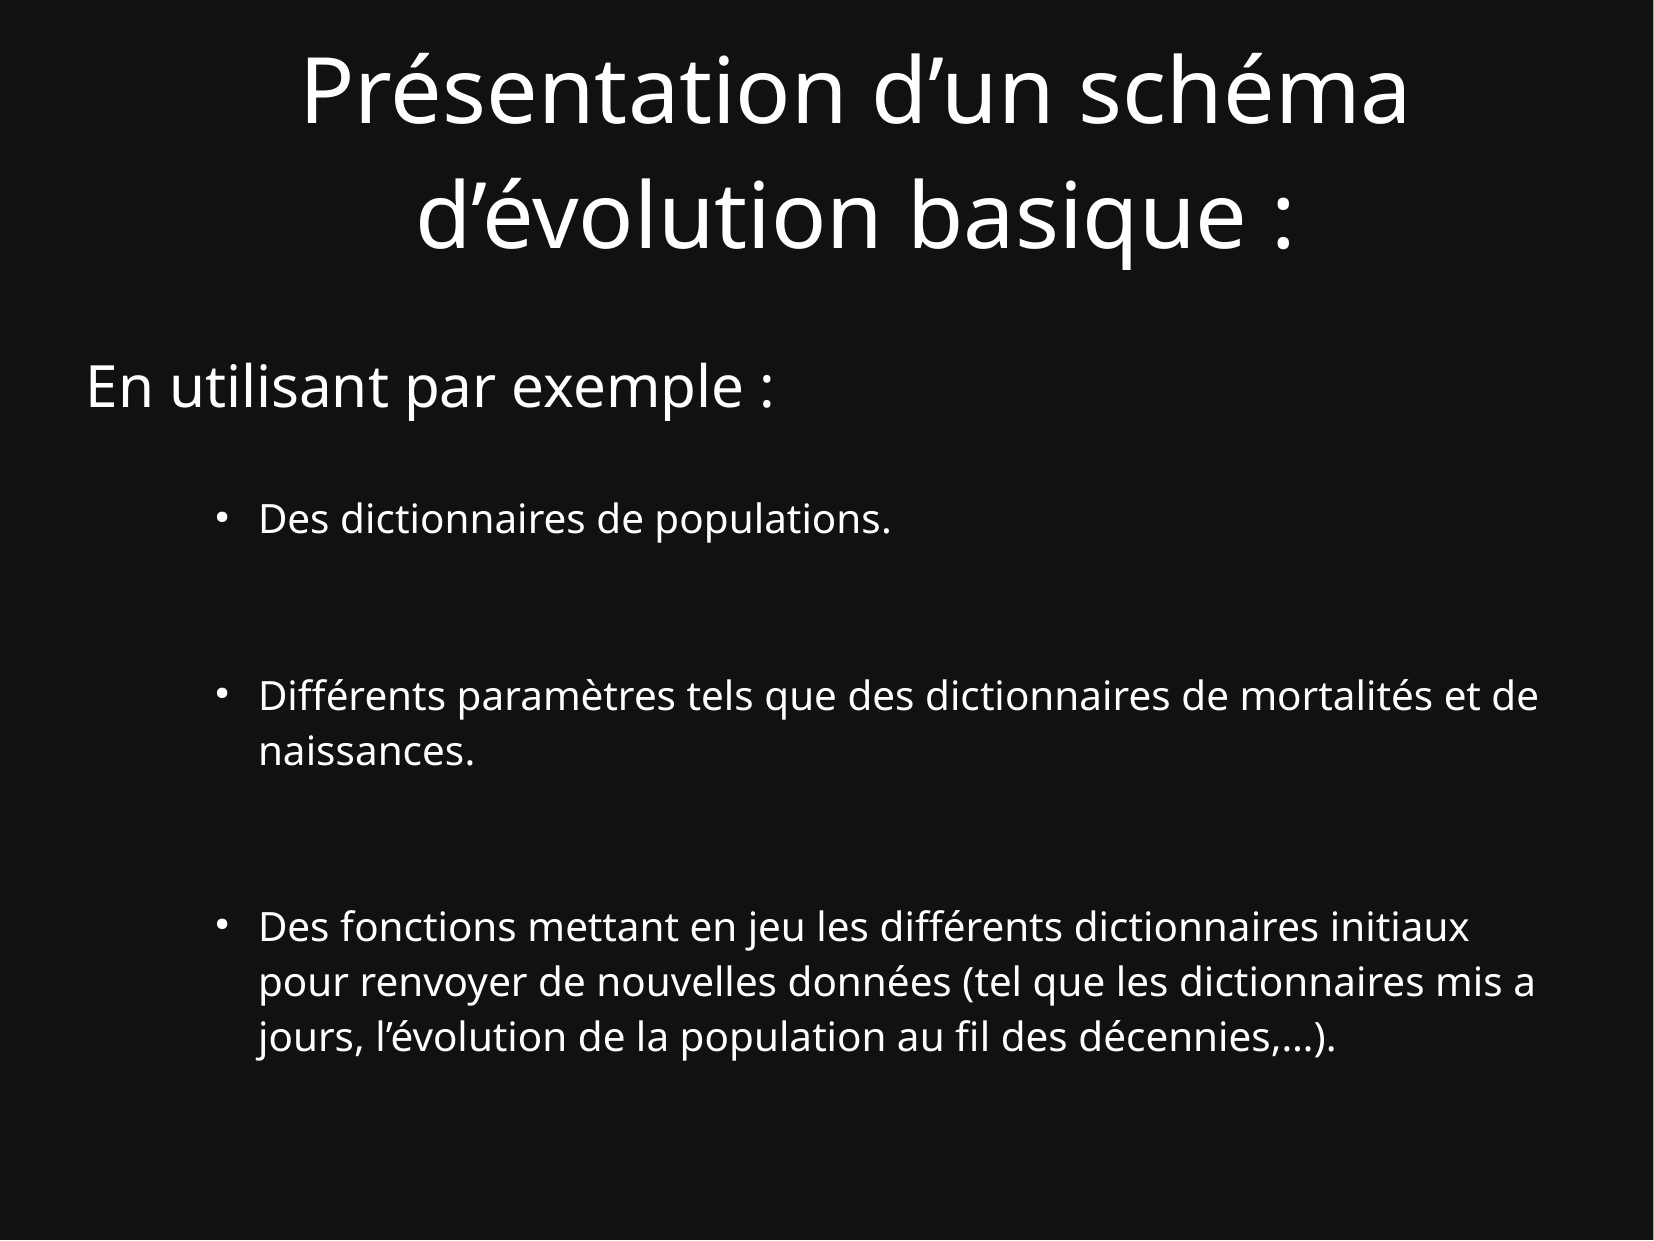

# Présentation d’un schéma d’évolution basique :
En utilisant par exemple :
Des dictionnaires de populations.
Différents paramètres tels que des dictionnaires de mortalités et de naissances.
Des fonctions mettant en jeu les différents dictionnaires initiaux pour renvoyer de nouvelles données (tel que les dictionnaires mis a jours, l’évolution de la population au fil des décennies,…).